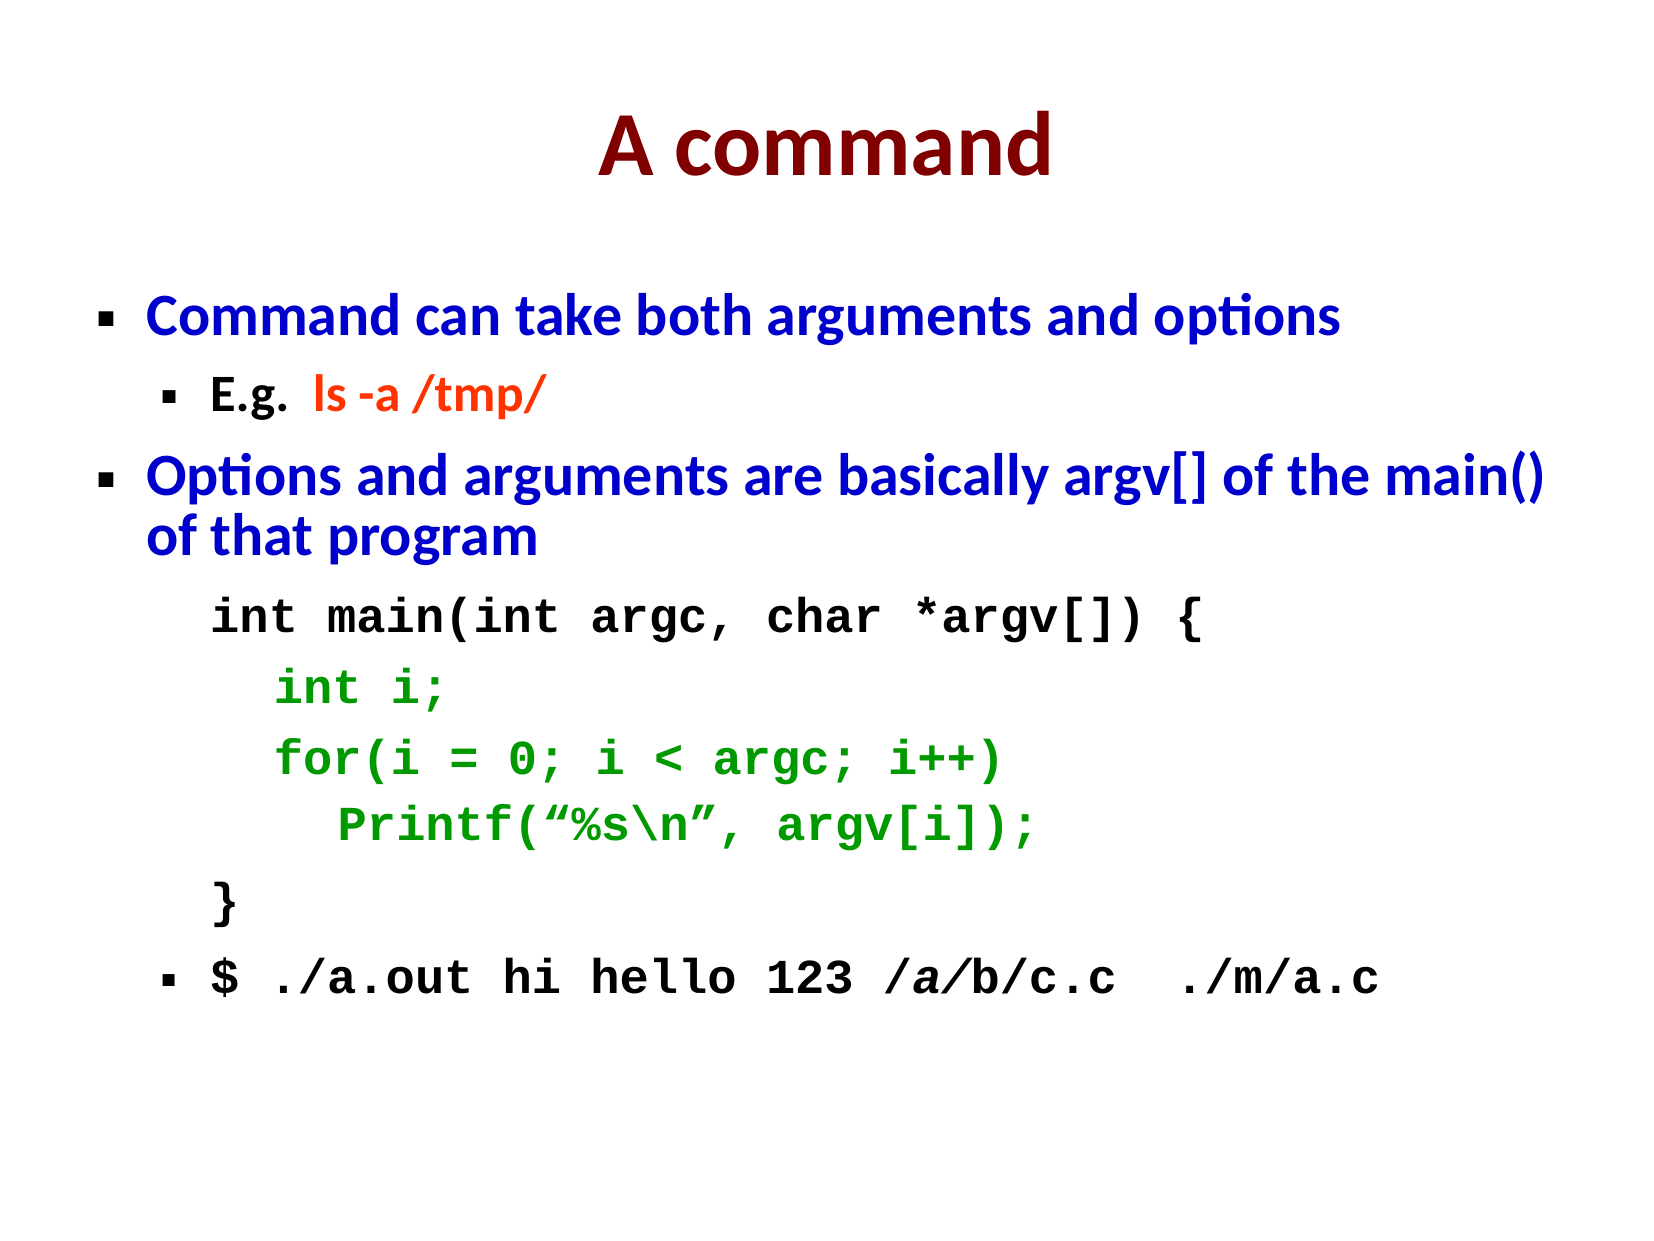

# A command
Command can take both arguments and options
E.g. ls -a /tmp/
Options and arguments are basically argv[] of the main() of that program
int main(int argc, char *argv[]) {
int i;
for(i = 0; i < argc; i++)
Printf(“%s\n”, argv[i]);
}
$ ./a.out hi hello 123 /a/b/c.c ./m/a.c